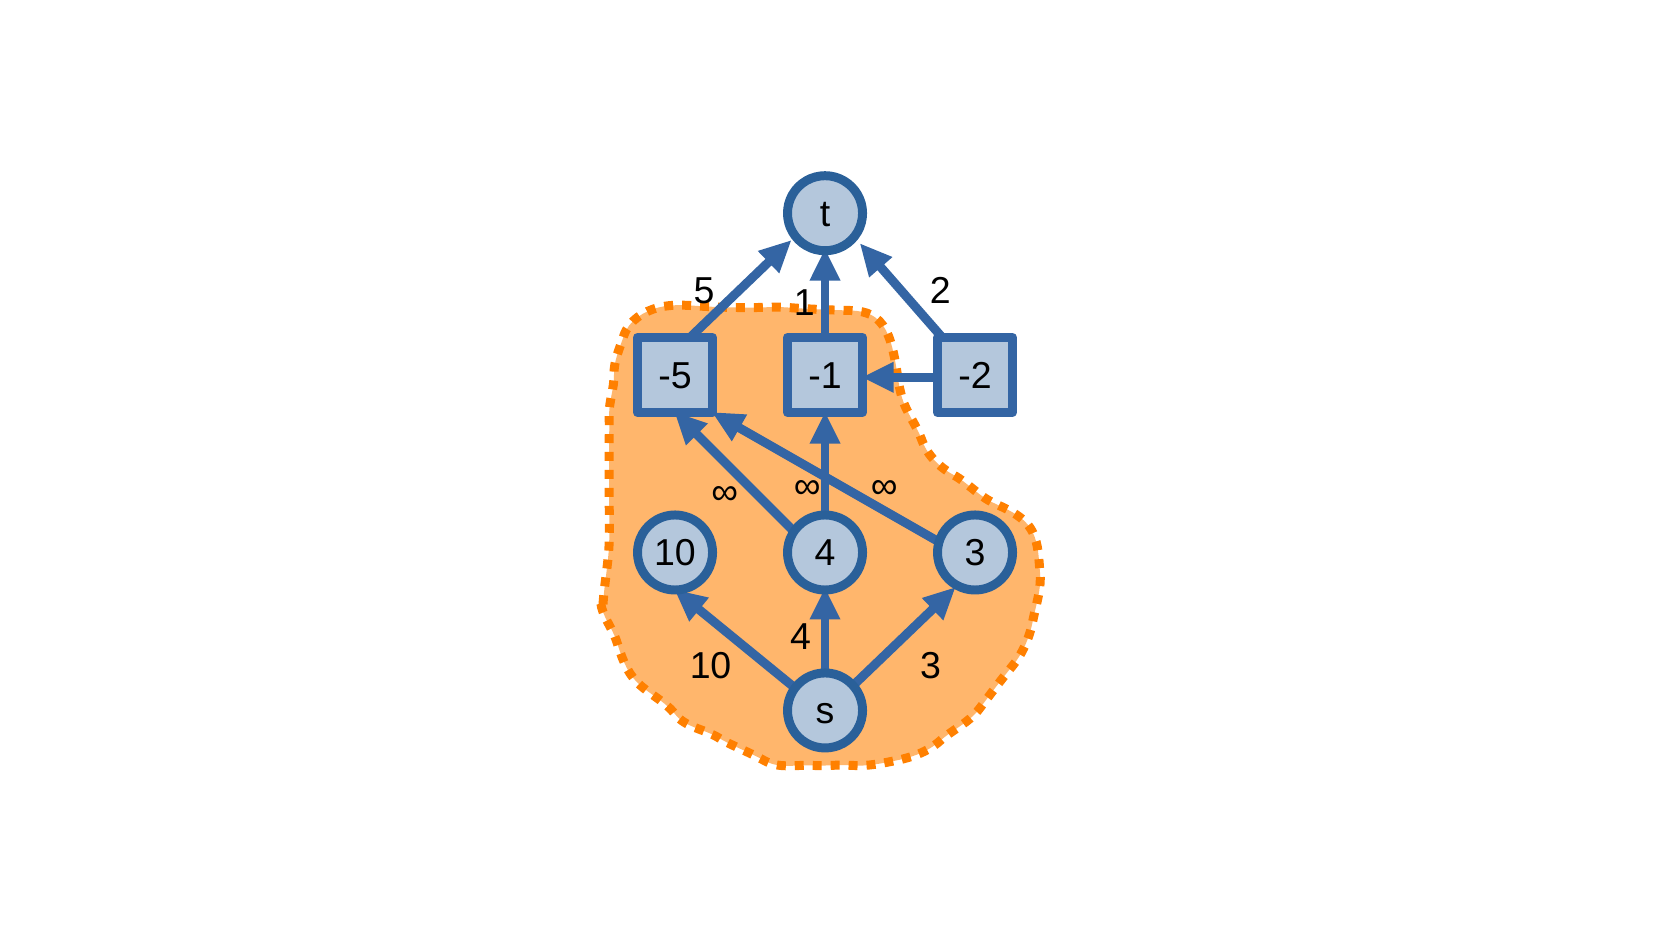

t
5
2
1
-5
-1
-2
∞
∞
∞
10
4
3
4
10
3
s